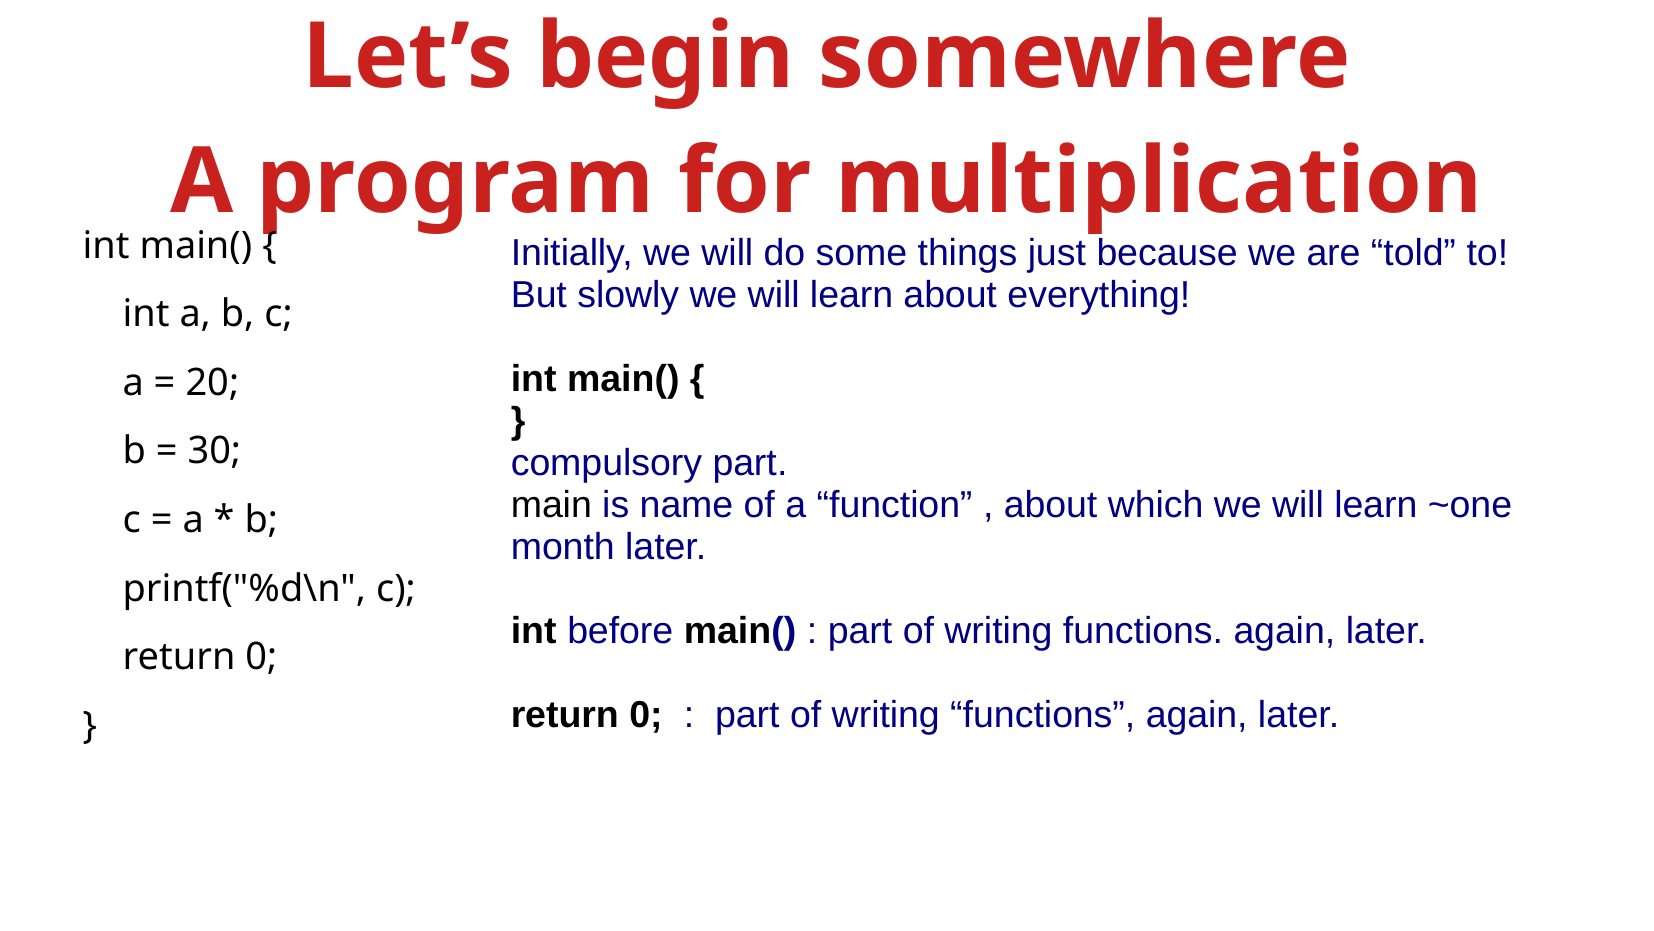

# Let’s begin somewhere A program for multiplication
int main() {
 int a, b, c;
 a = 20;
 b = 30;
 c = a * b;
 printf("%d\n", c);
 return 0;
}
Initially, we will do some things just because we are “told” to!
But slowly we will learn about everything!
int main() {
}
compulsory part.
main is name of a “function” , about which we will learn ~one month later.
int before main() : part of writing functions. again, later.
return 0; : part of writing “functions”, again, later.